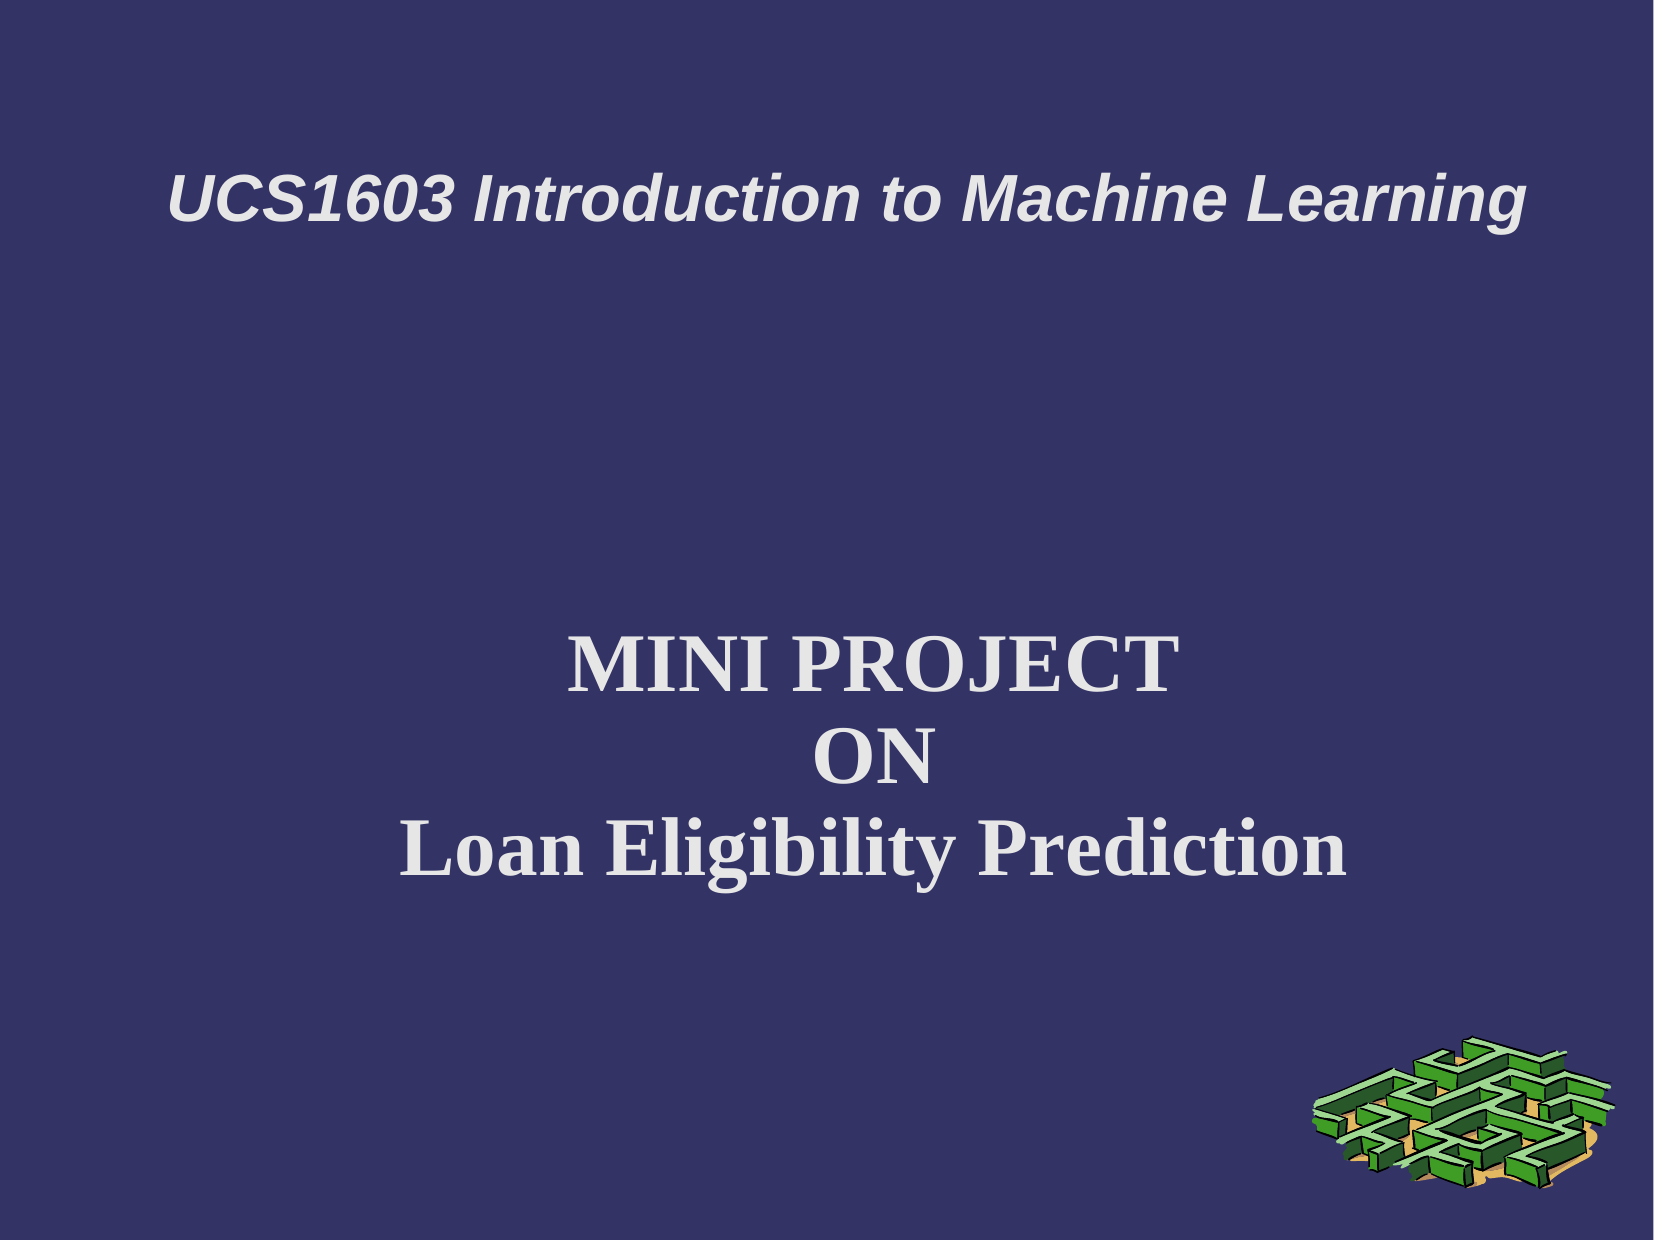

# UCS1603 Introduction to Machine Learning
MINI PROJECT
ON
Loan Eligibility Prediction